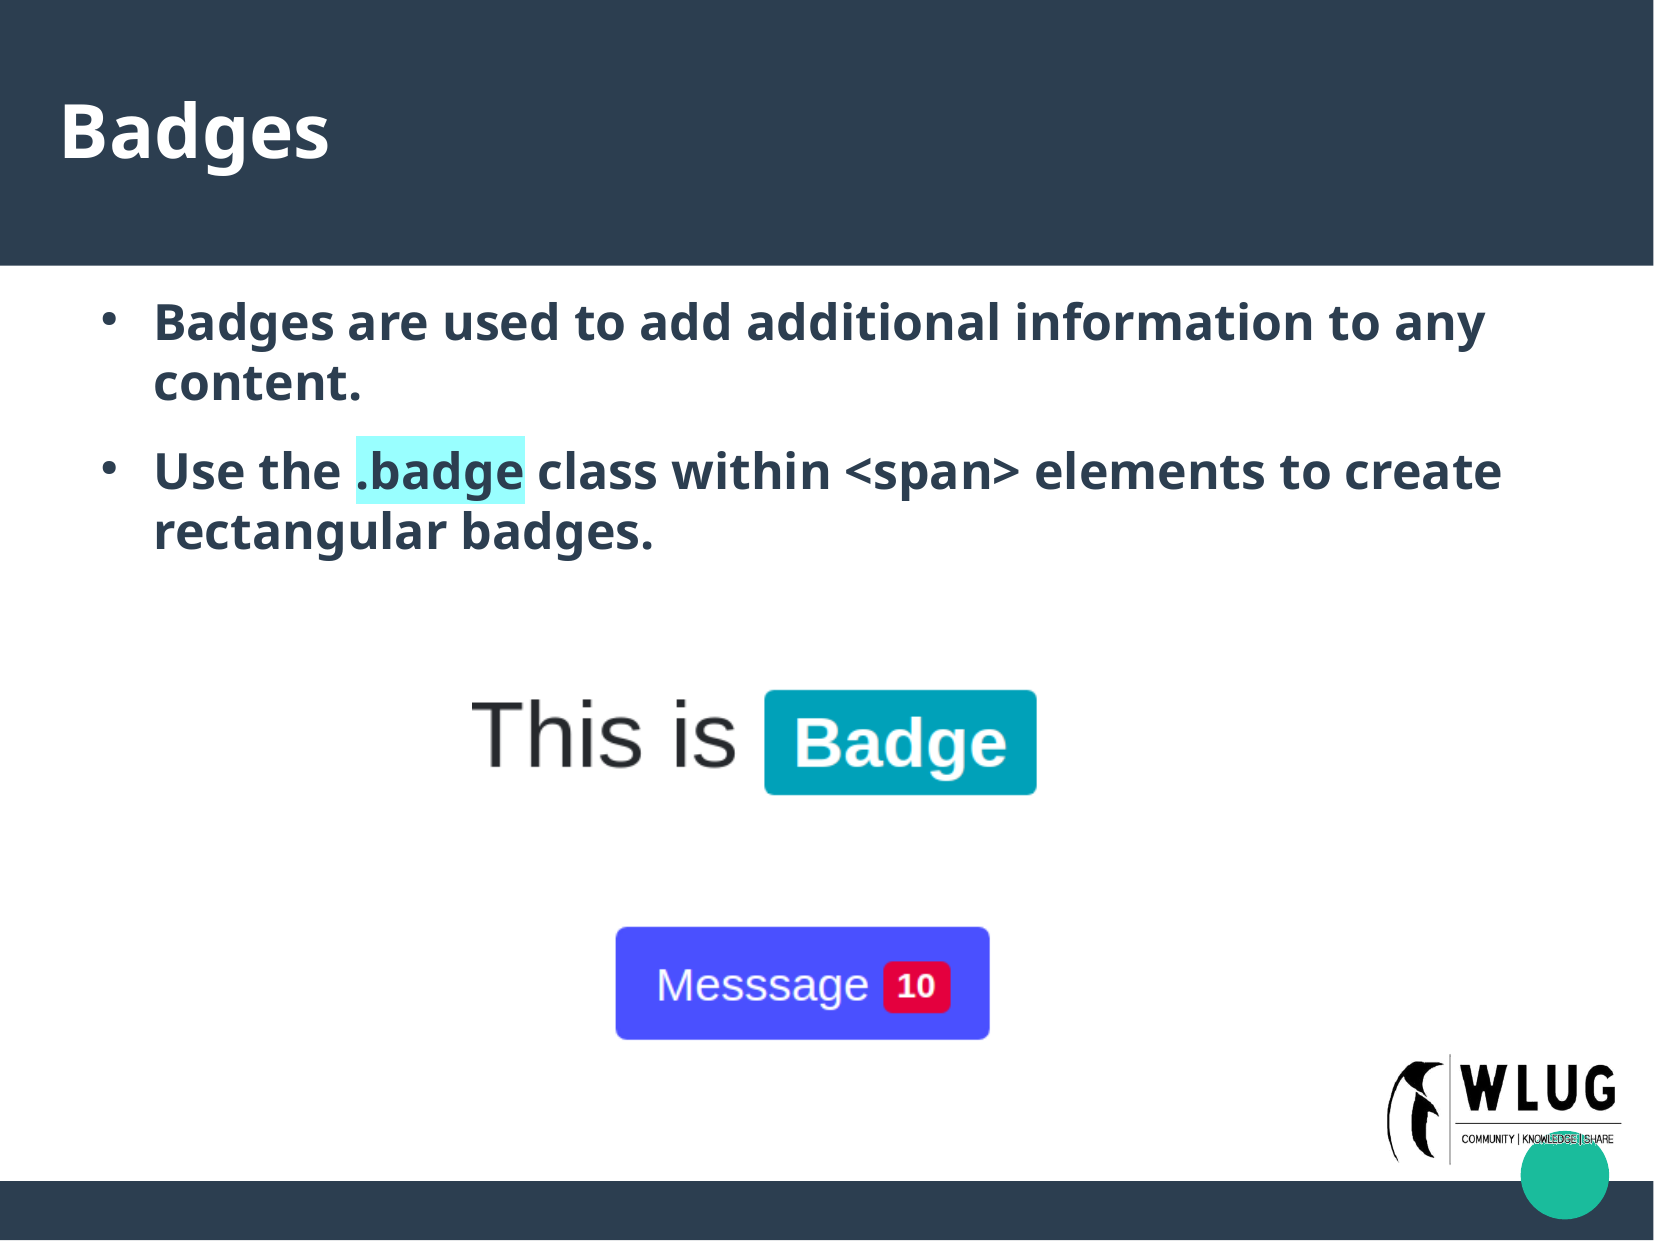

# Badges
Badges are used to add additional information to any content.
Use the .badge class within <span> elements to create rectangular badges.